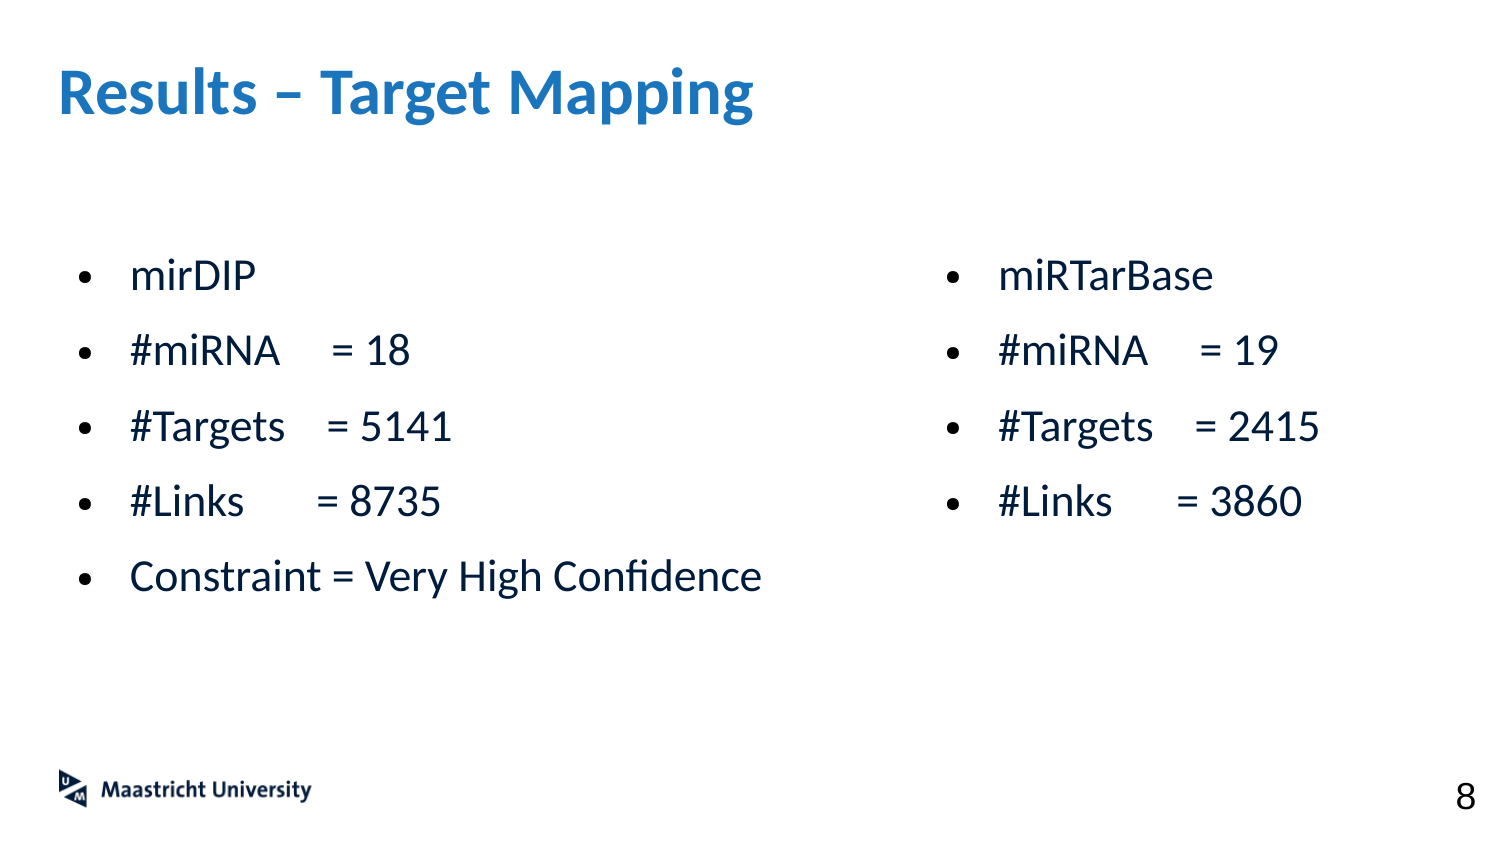

# Results – Target Mapping
mirDIP
#miRNA = 18
#Targets = 5141
#Links = 8735
Constraint = Very High Confidence
miRTarBase
#miRNA = 19
#Targets = 2415
#Links	 = 3860